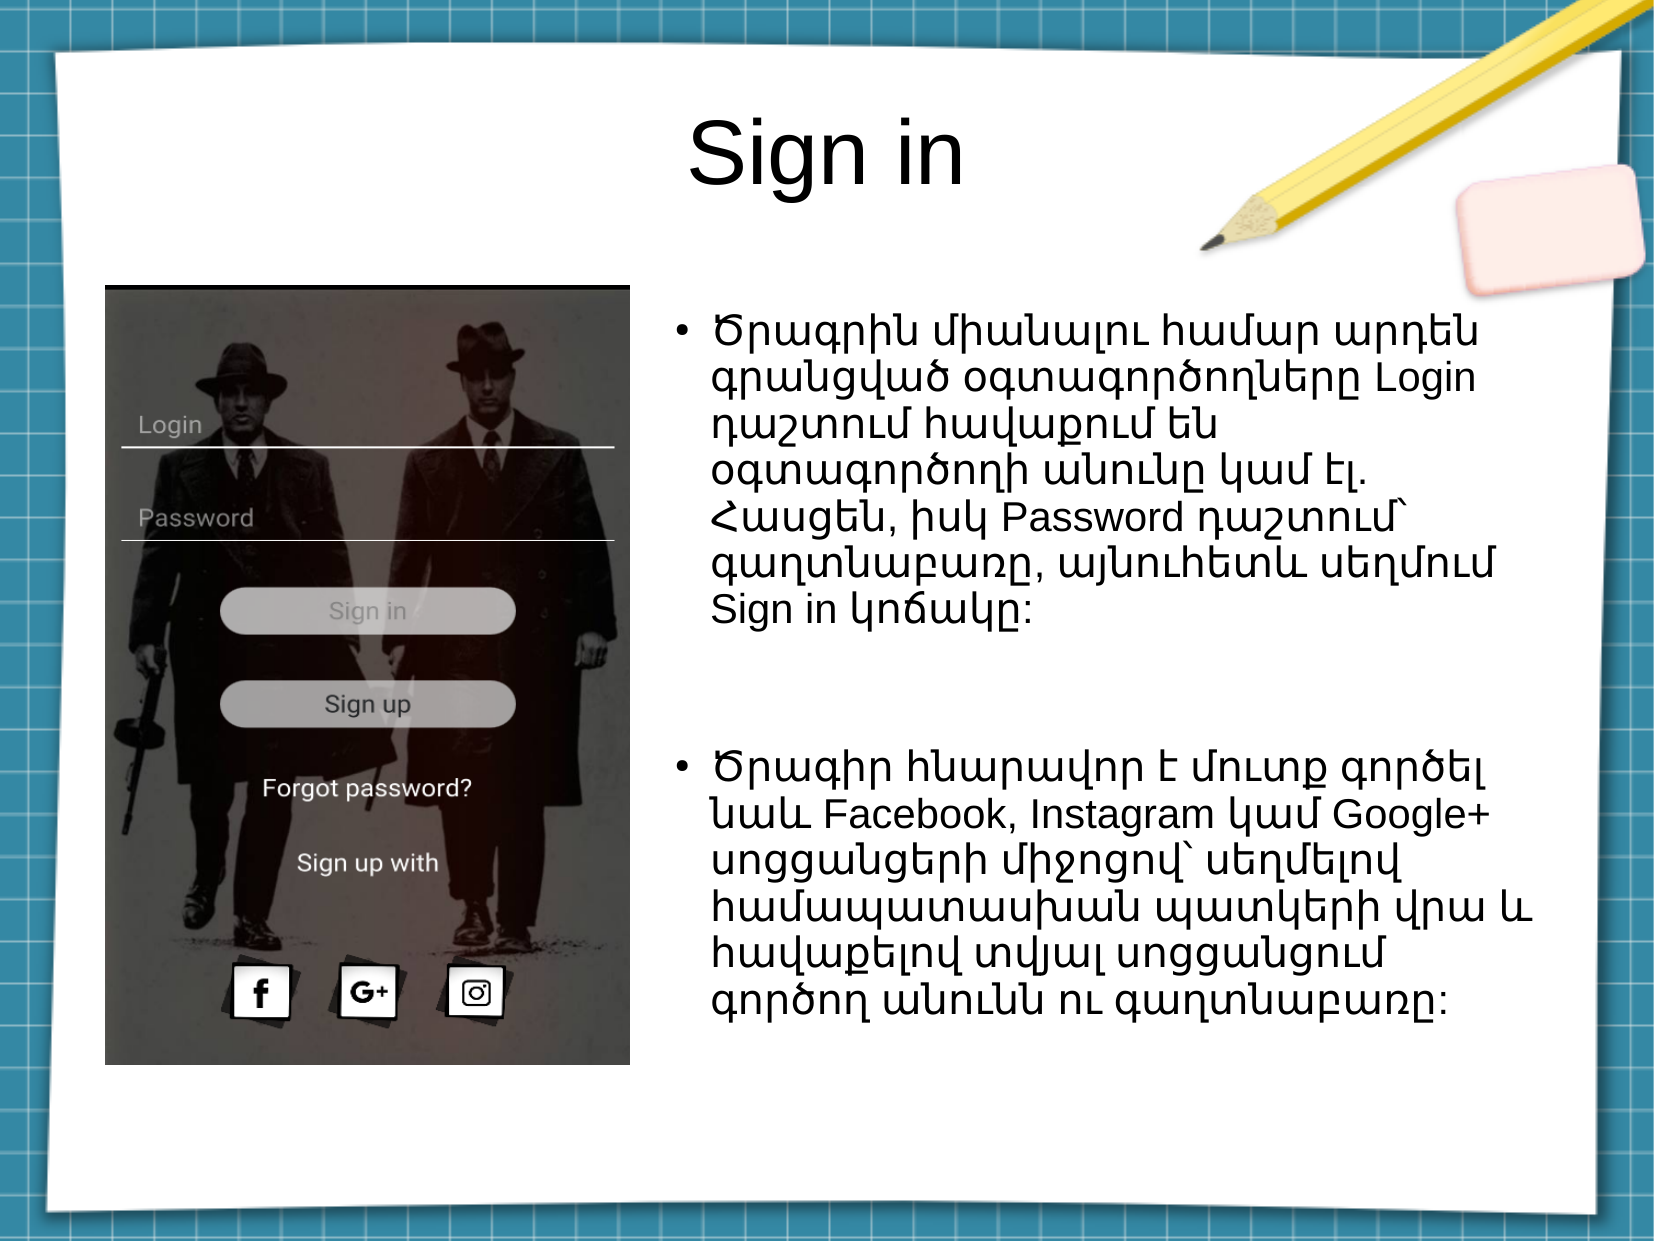

# Sign in
Ծրագրին միանալու համար արդեն գրանցված օգտագործողները Login դաշտում հավաքում են օգտագործողի անունը կամ էլ. Հասցեն, իսկ Password դաշտում՝ գաղտնաբառը, այնուհետև սեղմում Sign in կոճակը:
Ծրագիր հնարավոր է մուտք գործել նաև Facebook, Instagram կամ Google+ սոցցանցերի միջոցով՝ սեղմելով համապատասխան պատկերի վրա և հավաքելով տվյալ սոցցանցում գործող անունն ու գաղտնաբառը: